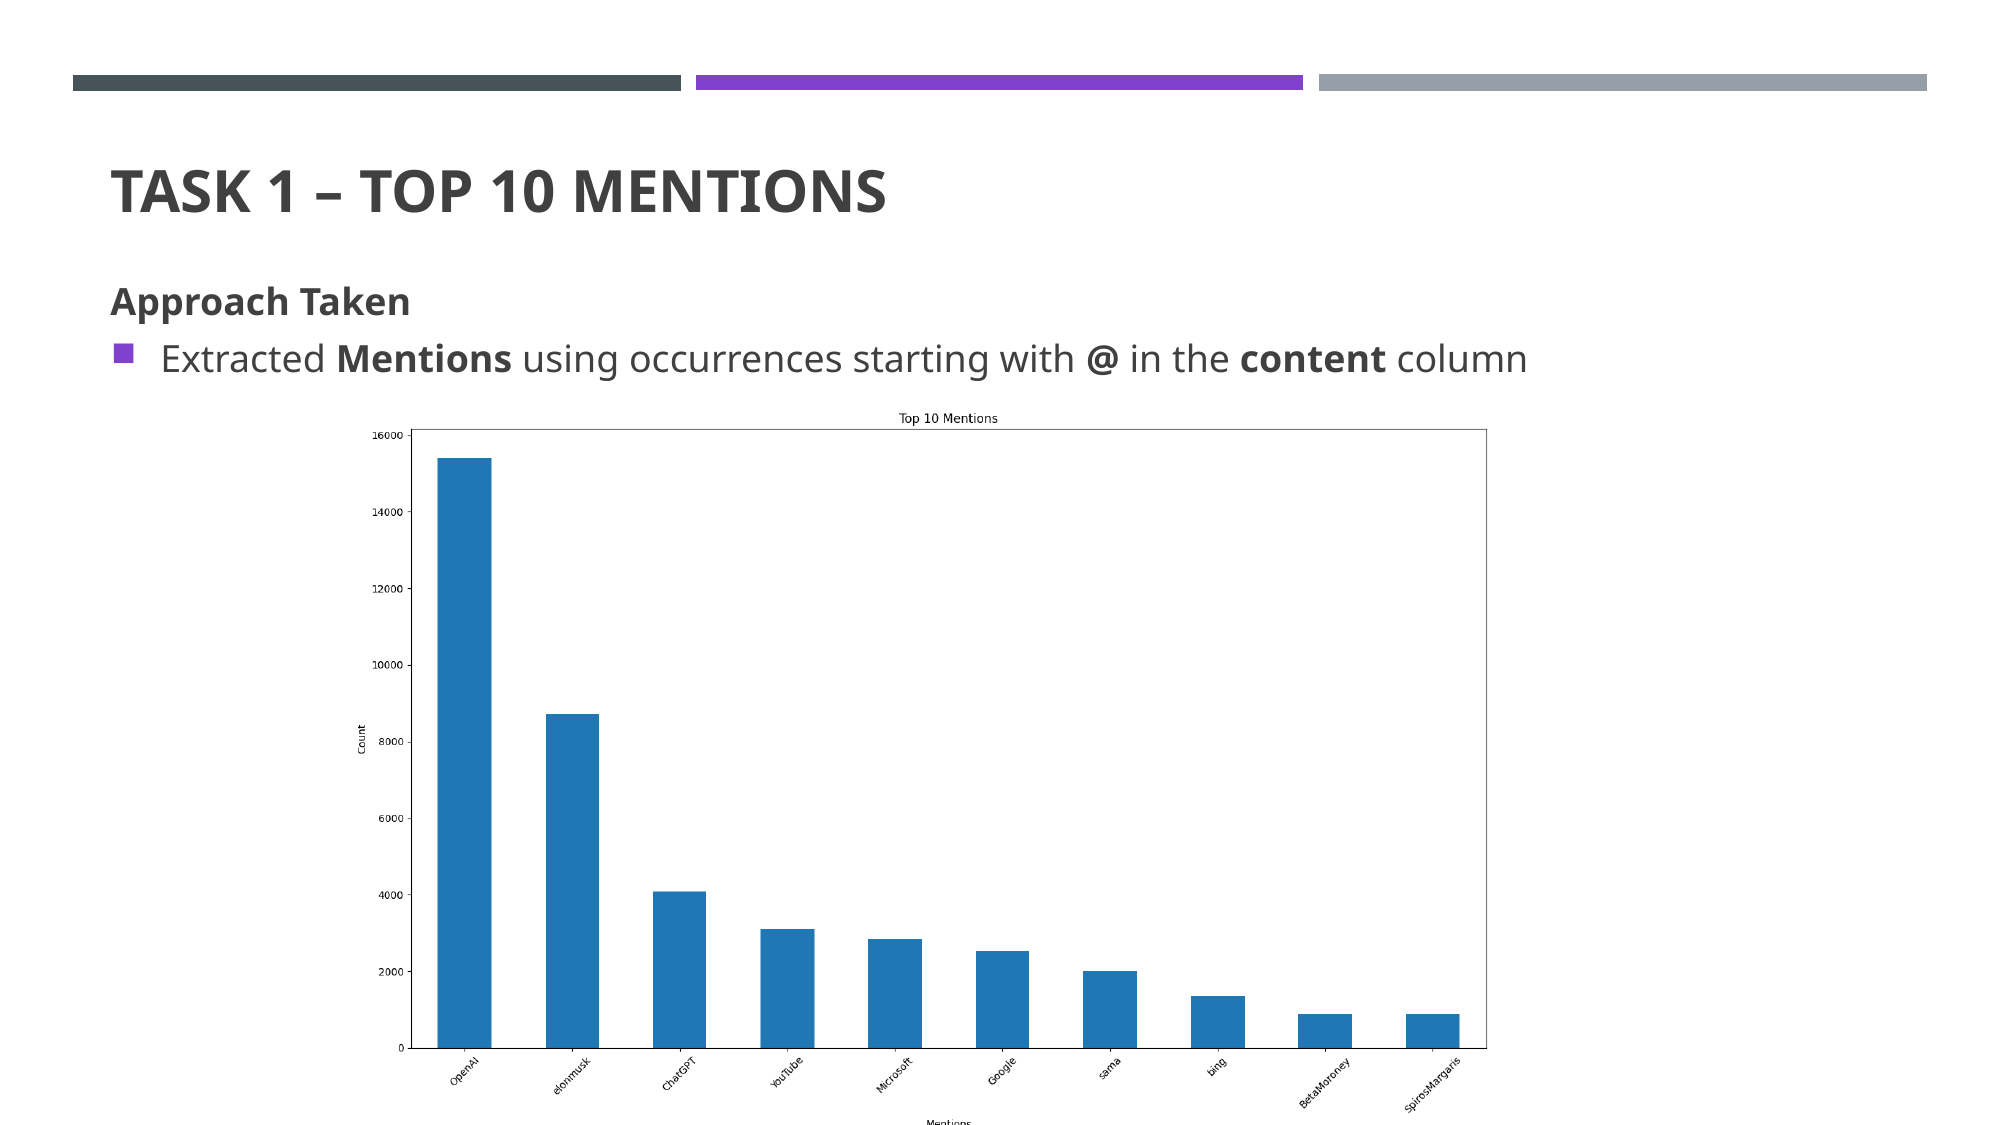

# Task 1 – Top 10 Mentions
Approach Taken
Extracted Mentions using occurrences starting with @ in the content column